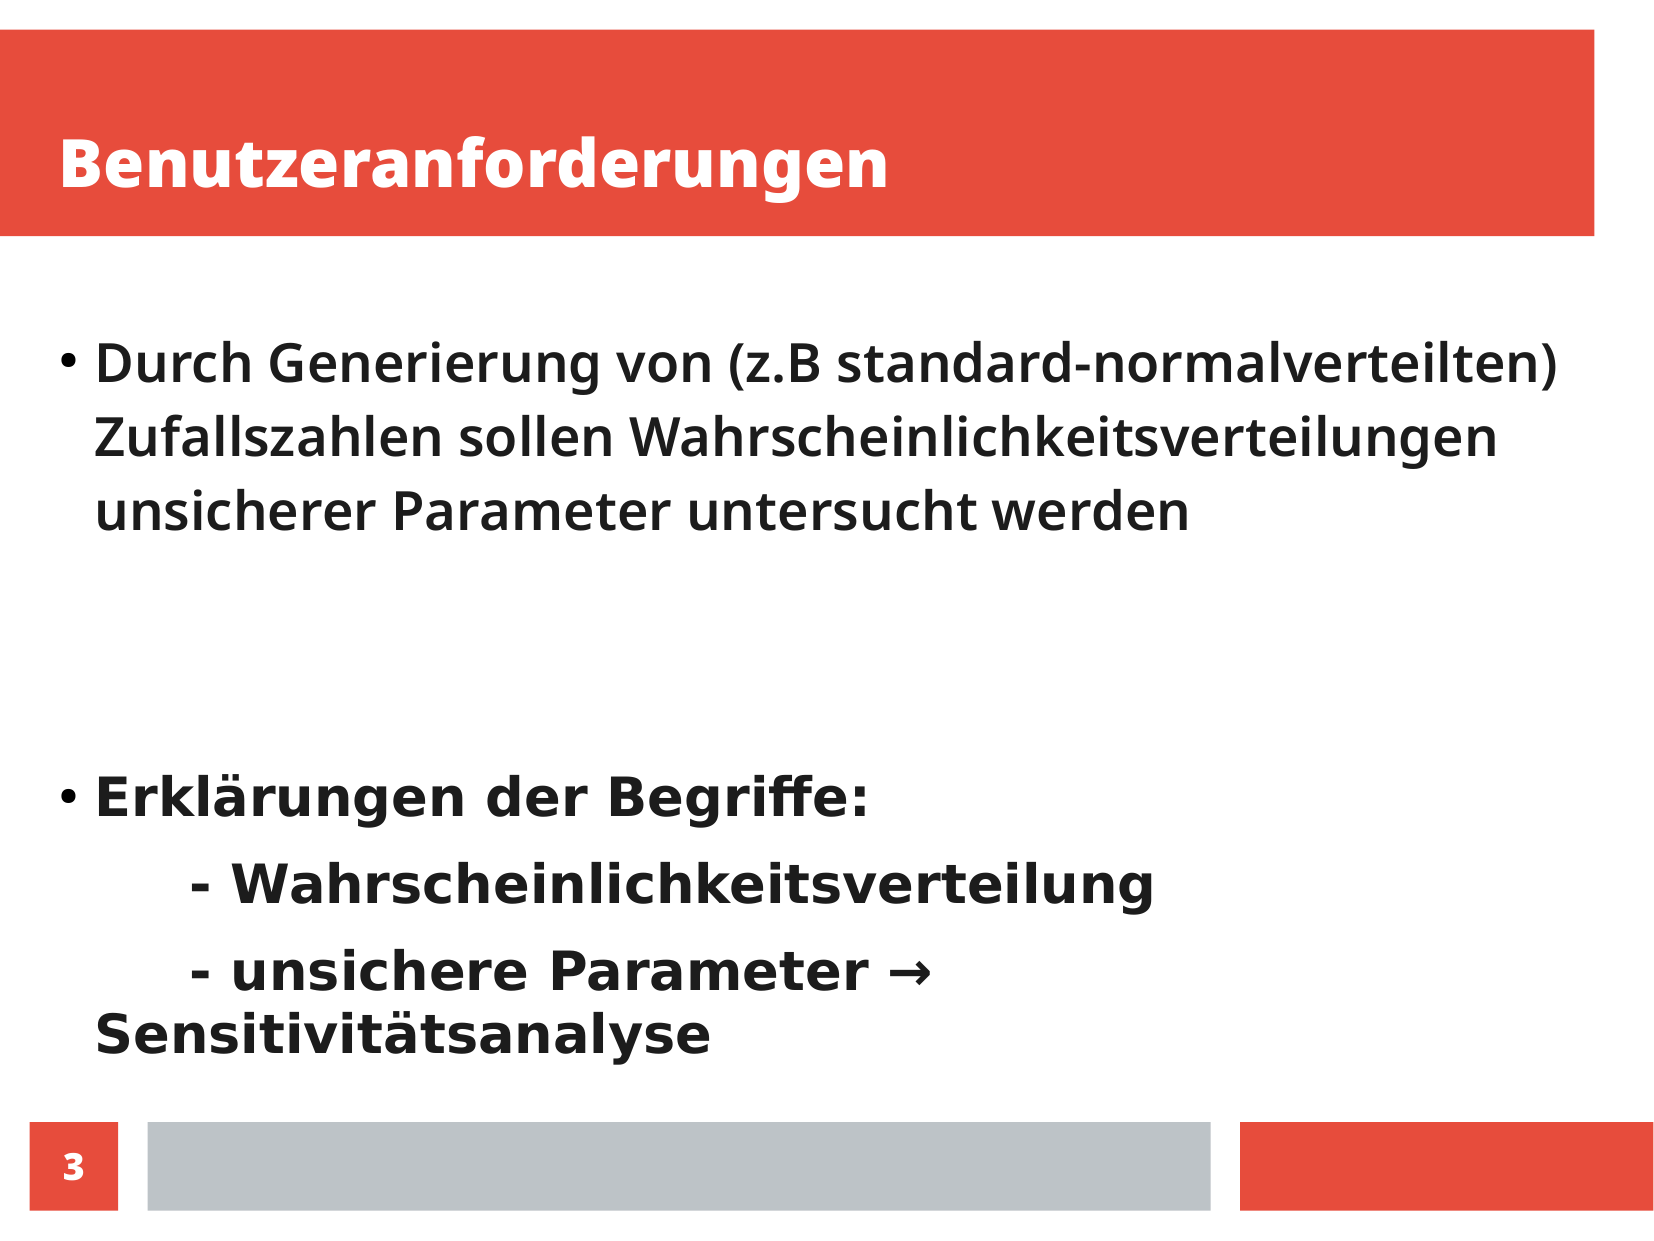

# Benutzeranforderungen
Durch Generierung von (z.B standard-normalverteilten) Zufallszahlen sollen Wahrscheinlichkeitsverteilungen unsicherer Parameter untersucht werden
Erklӓrungen der Begriffe:
 - Wahrscheinlichkeitsverteilung
 - unsichere Parameter → Sensitivitӓtsanalyse
3